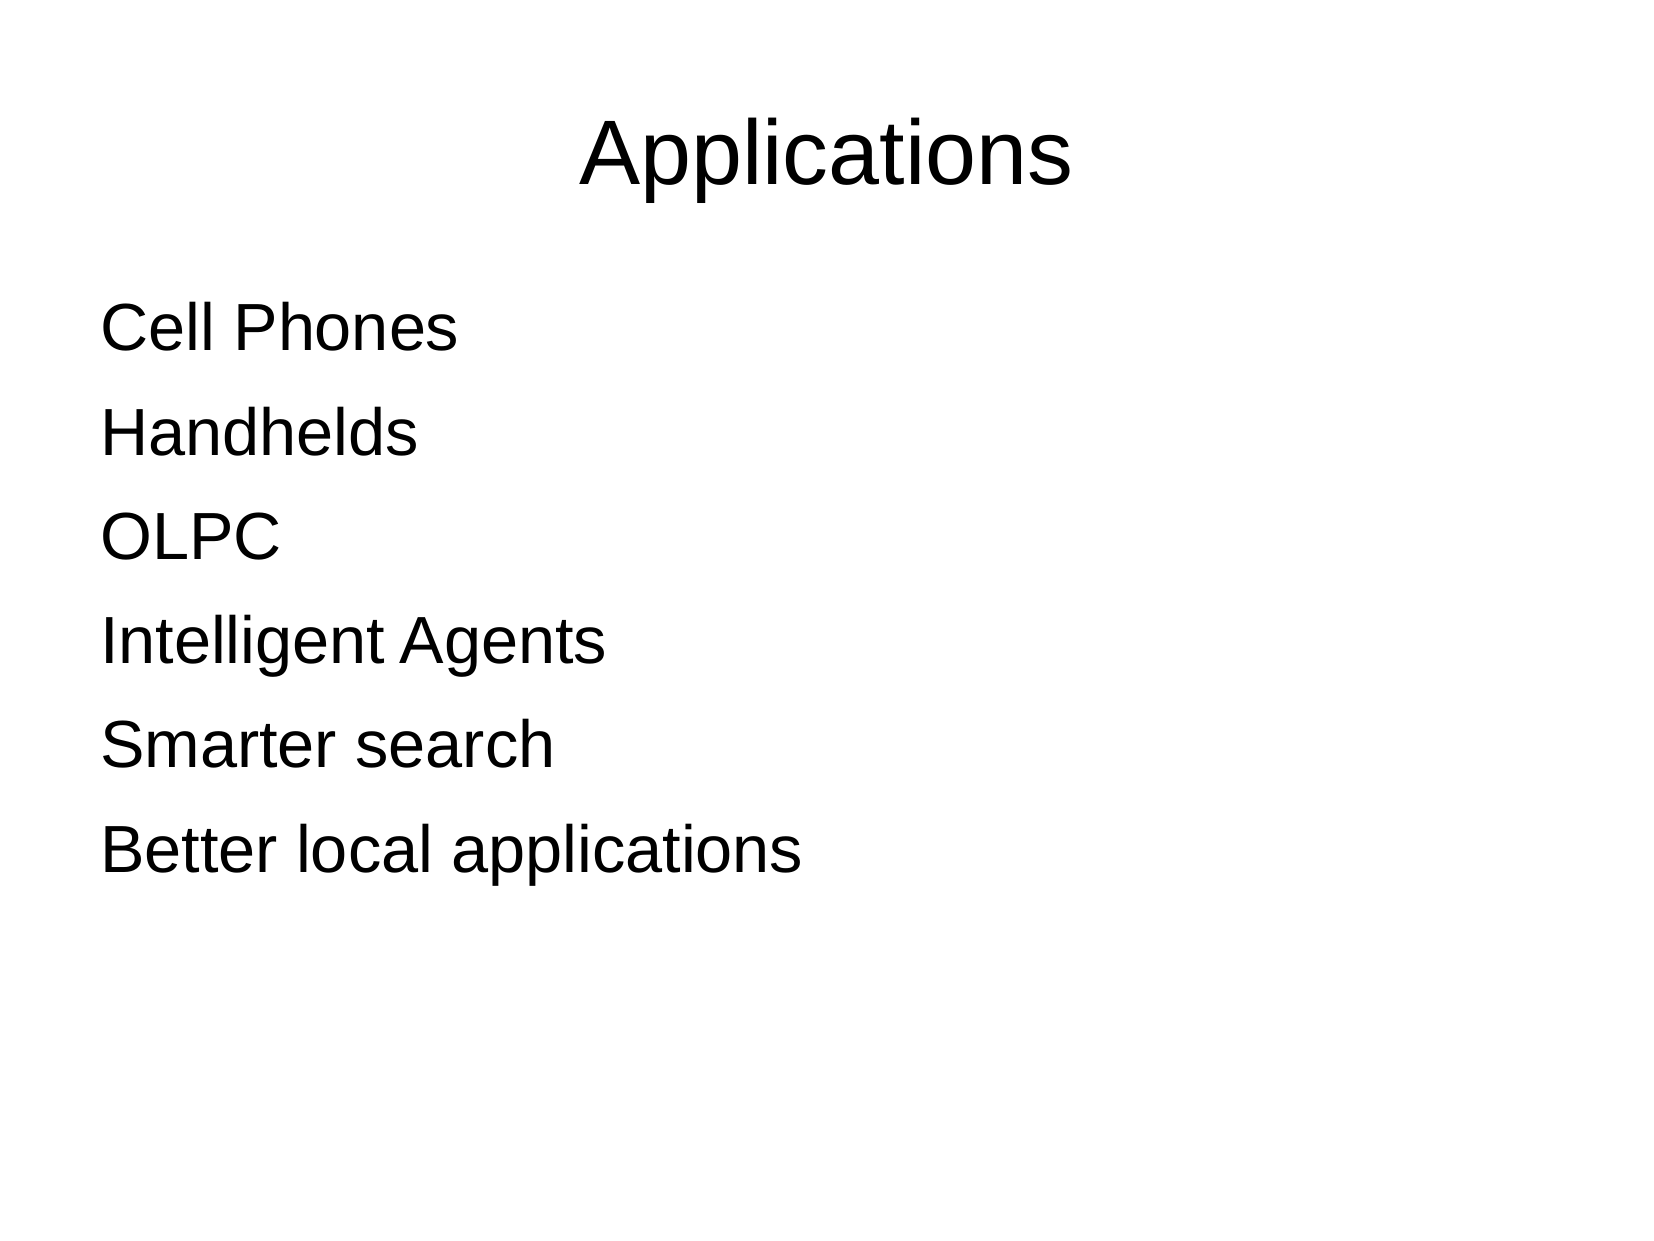

# Applications
Cell Phones
Handhelds
OLPC
Intelligent Agents
Smarter search
Better local applications